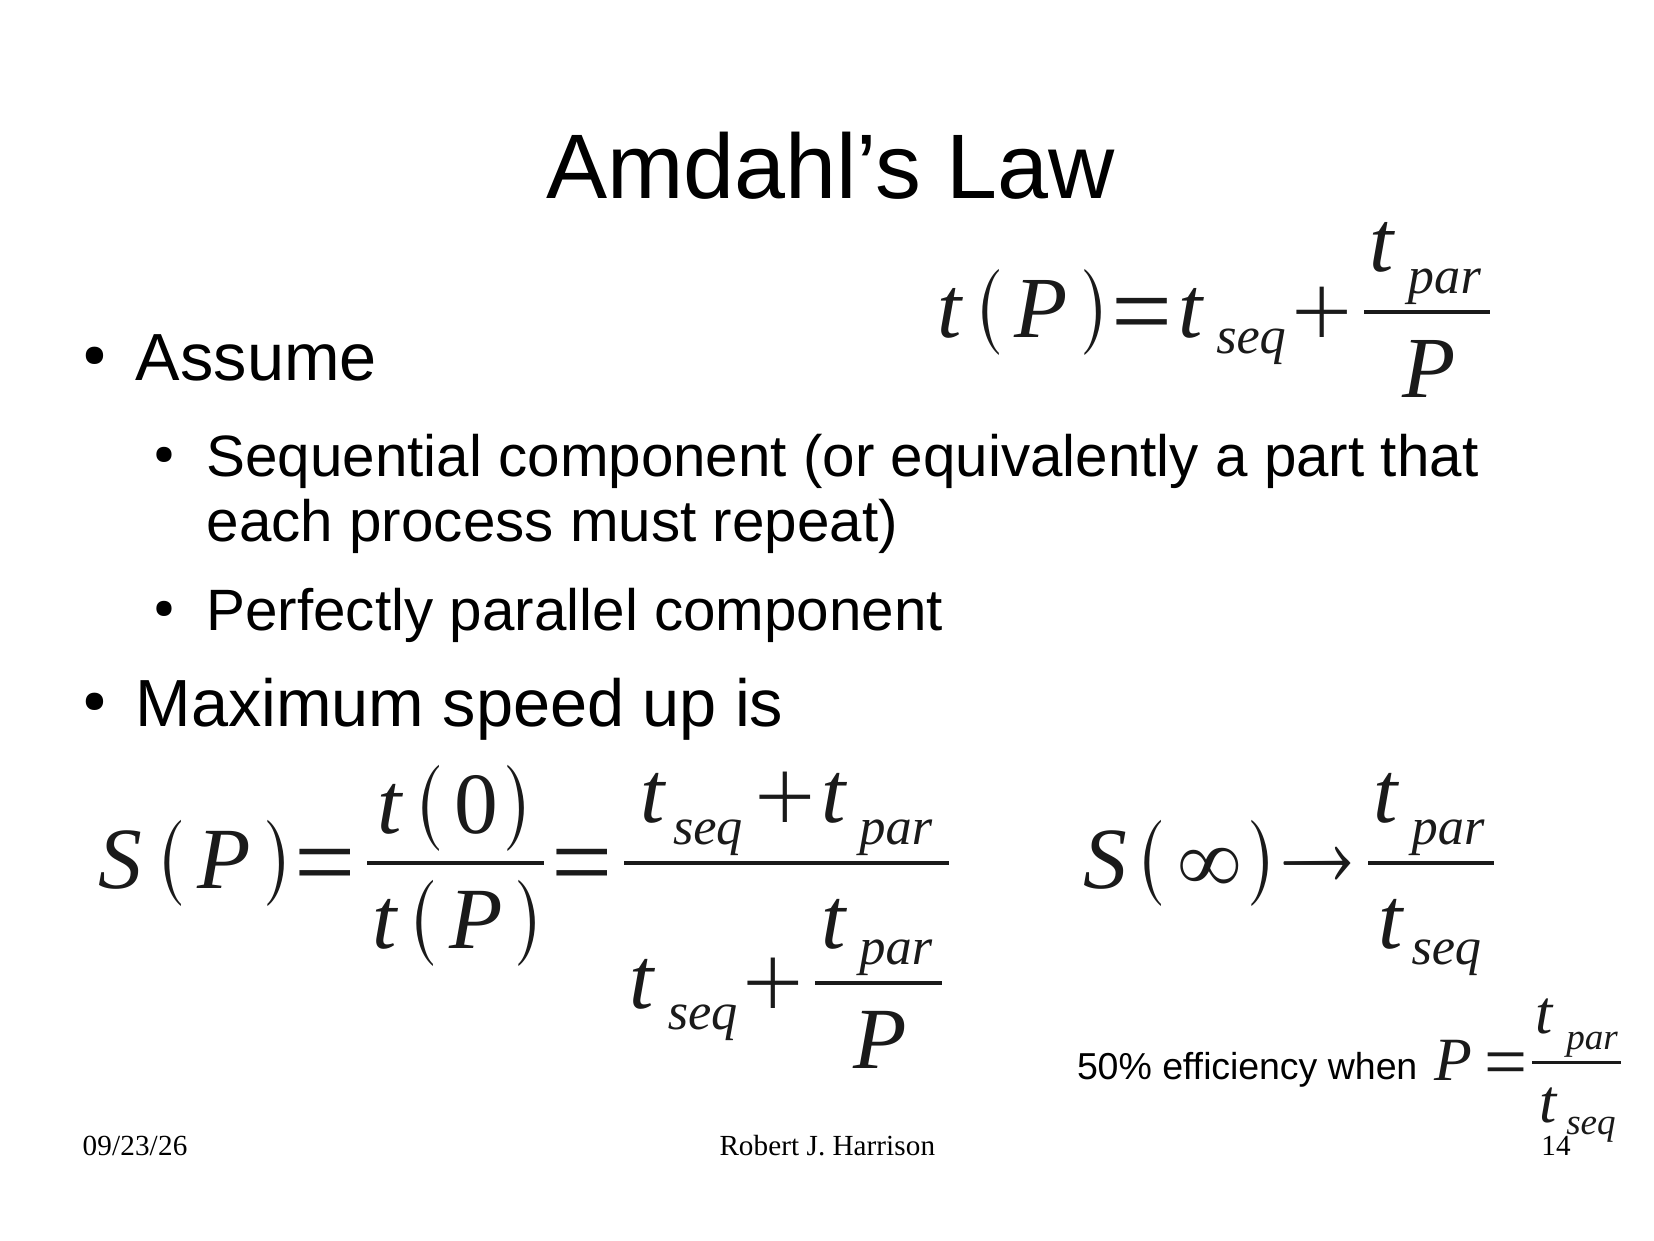

# Amdahl’s Law
Assume
Sequential component (or equivalently a part that each process must repeat)
Perfectly parallel component
Maximum speed up is
50% efficiency when
Robert J. Harrison
14